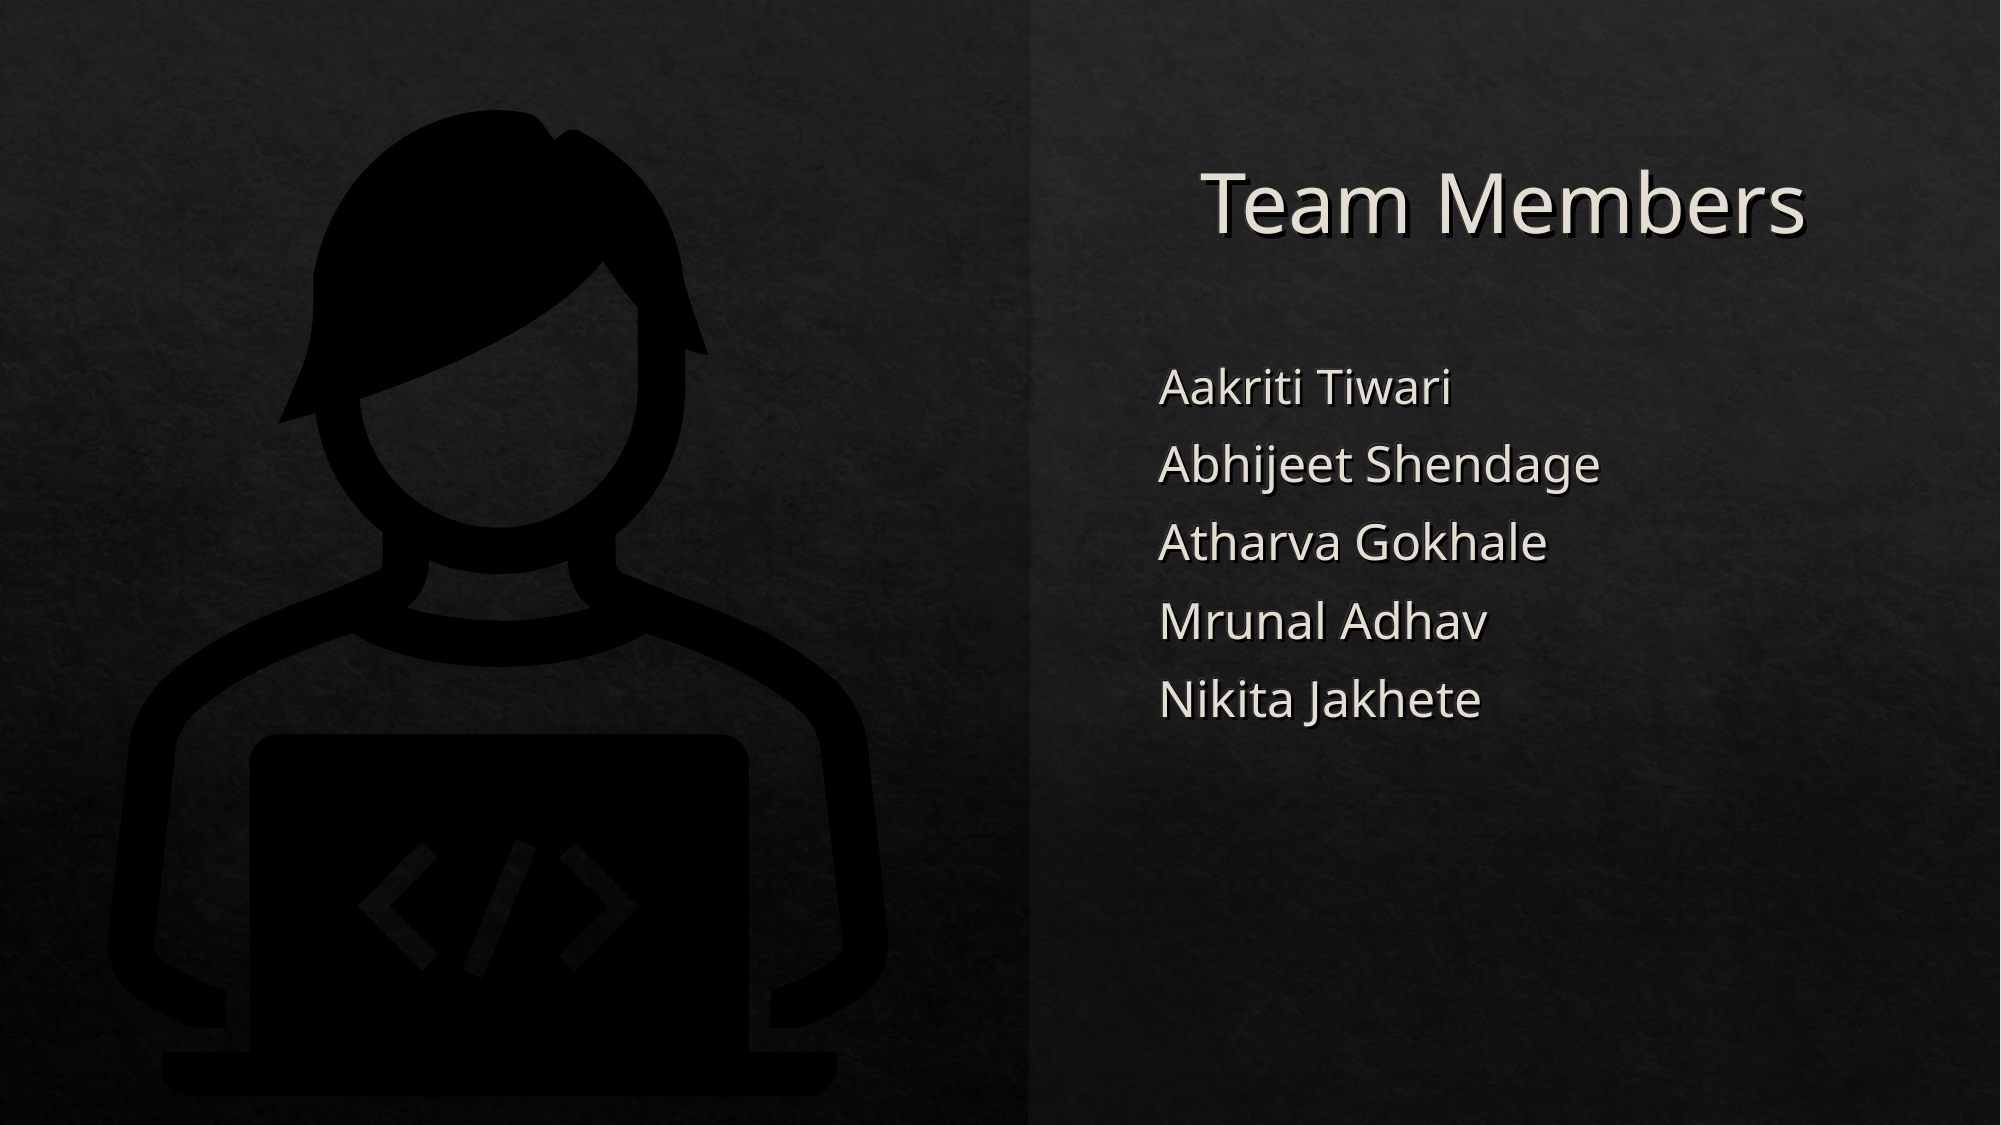

# Team Members
Aakriti Tiwari
Abhijeet Shendage
Atharva Gokhale
Mrunal Adhav
Nikita Jakhete